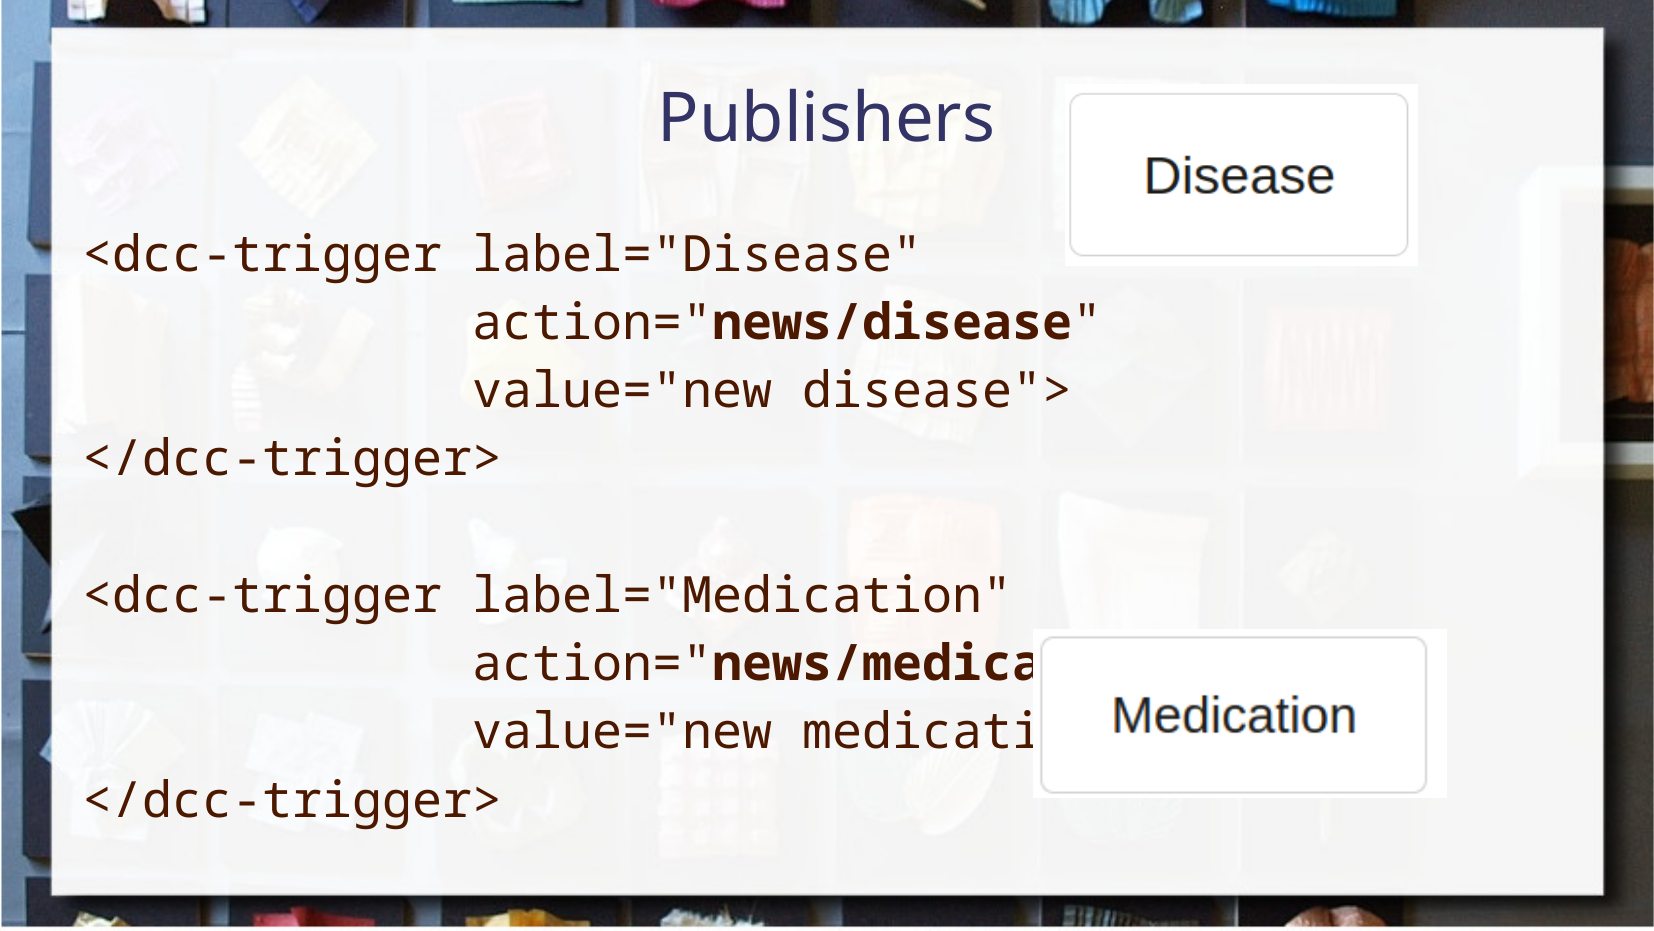

# Publishers
<dcc-trigger label="Disease"
 action="news/disease"
 value="new disease">
</dcc-trigger>
<dcc-trigger label="Medication"
 action="news/medication"
 value="new medication">
</dcc-trigger>